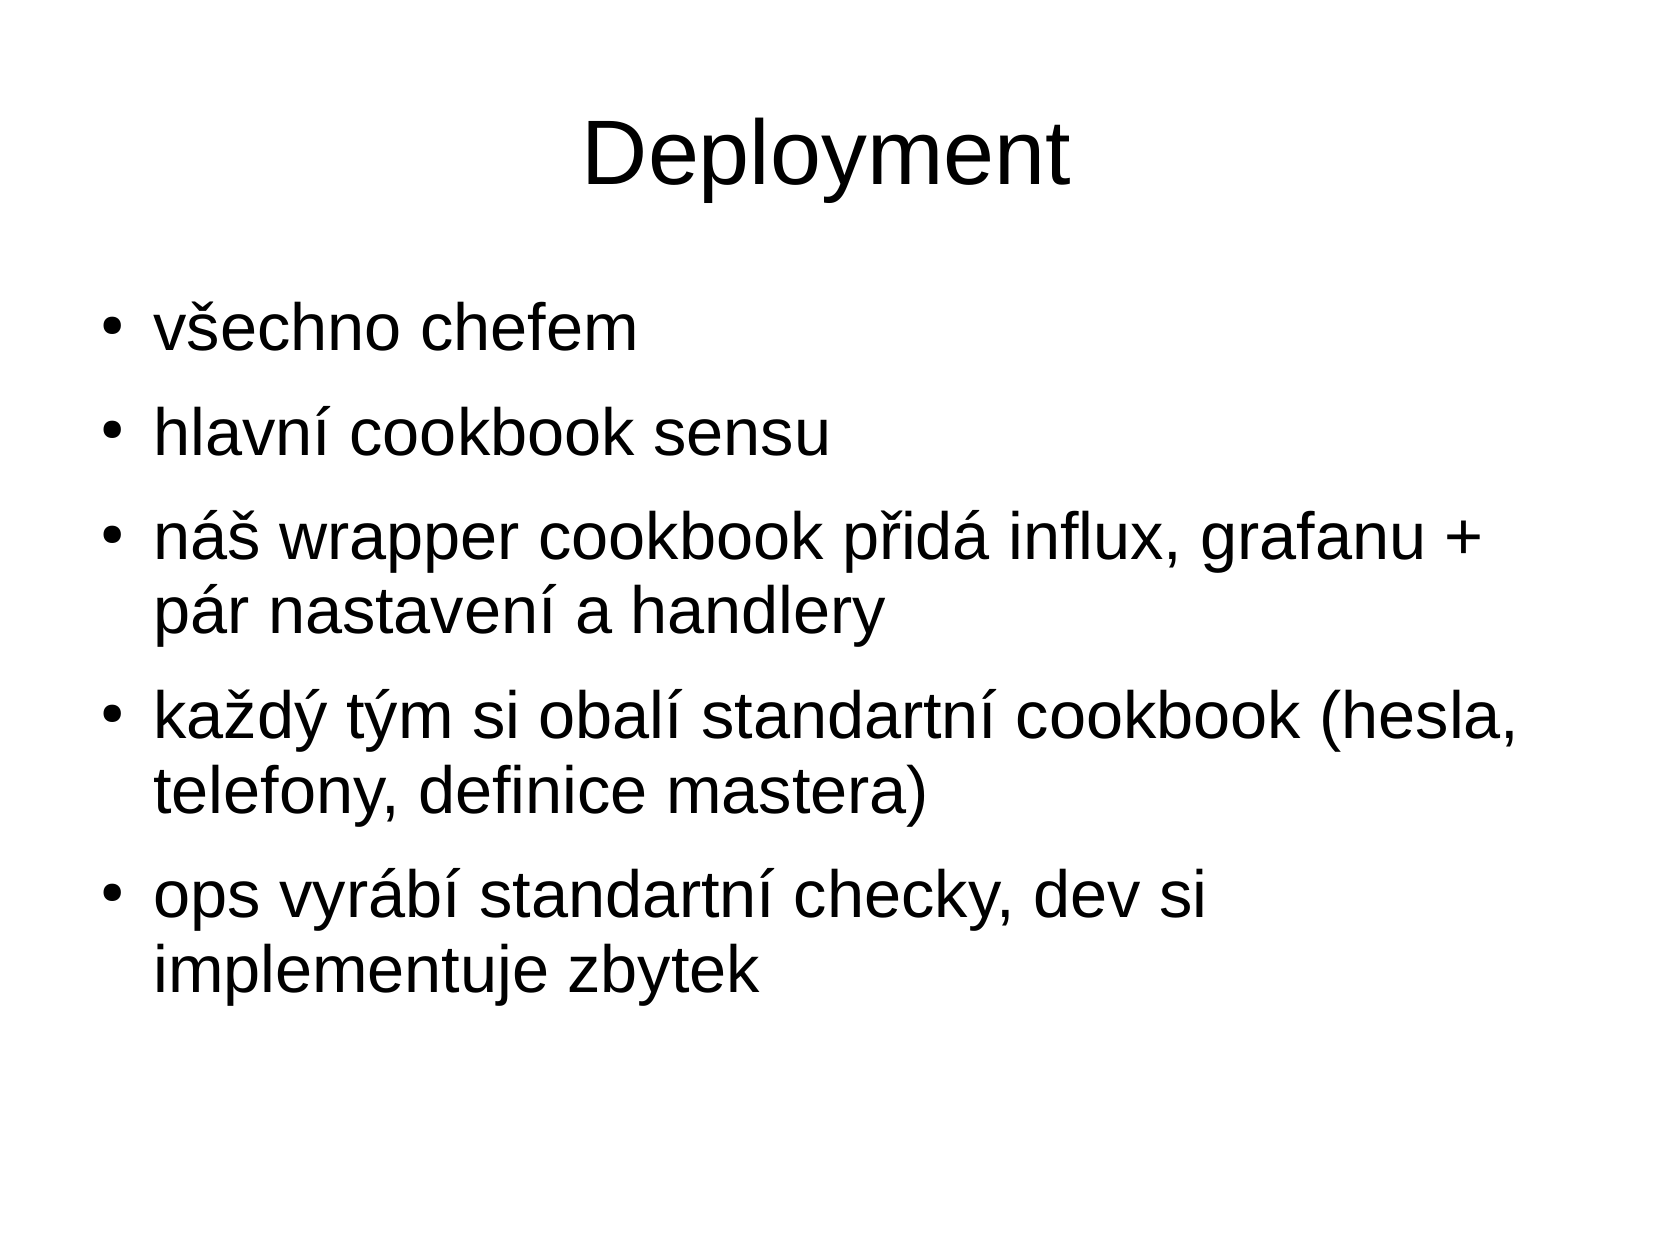

# Deployment
všechno chefem
hlavní cookbook sensu
náš wrapper cookbook přidá influx, grafanu + pár nastavení a handlery
každý tým si obalí standartní cookbook (hesla, telefony, definice mastera)
ops vyrábí standartní checky, dev si implementuje zbytek